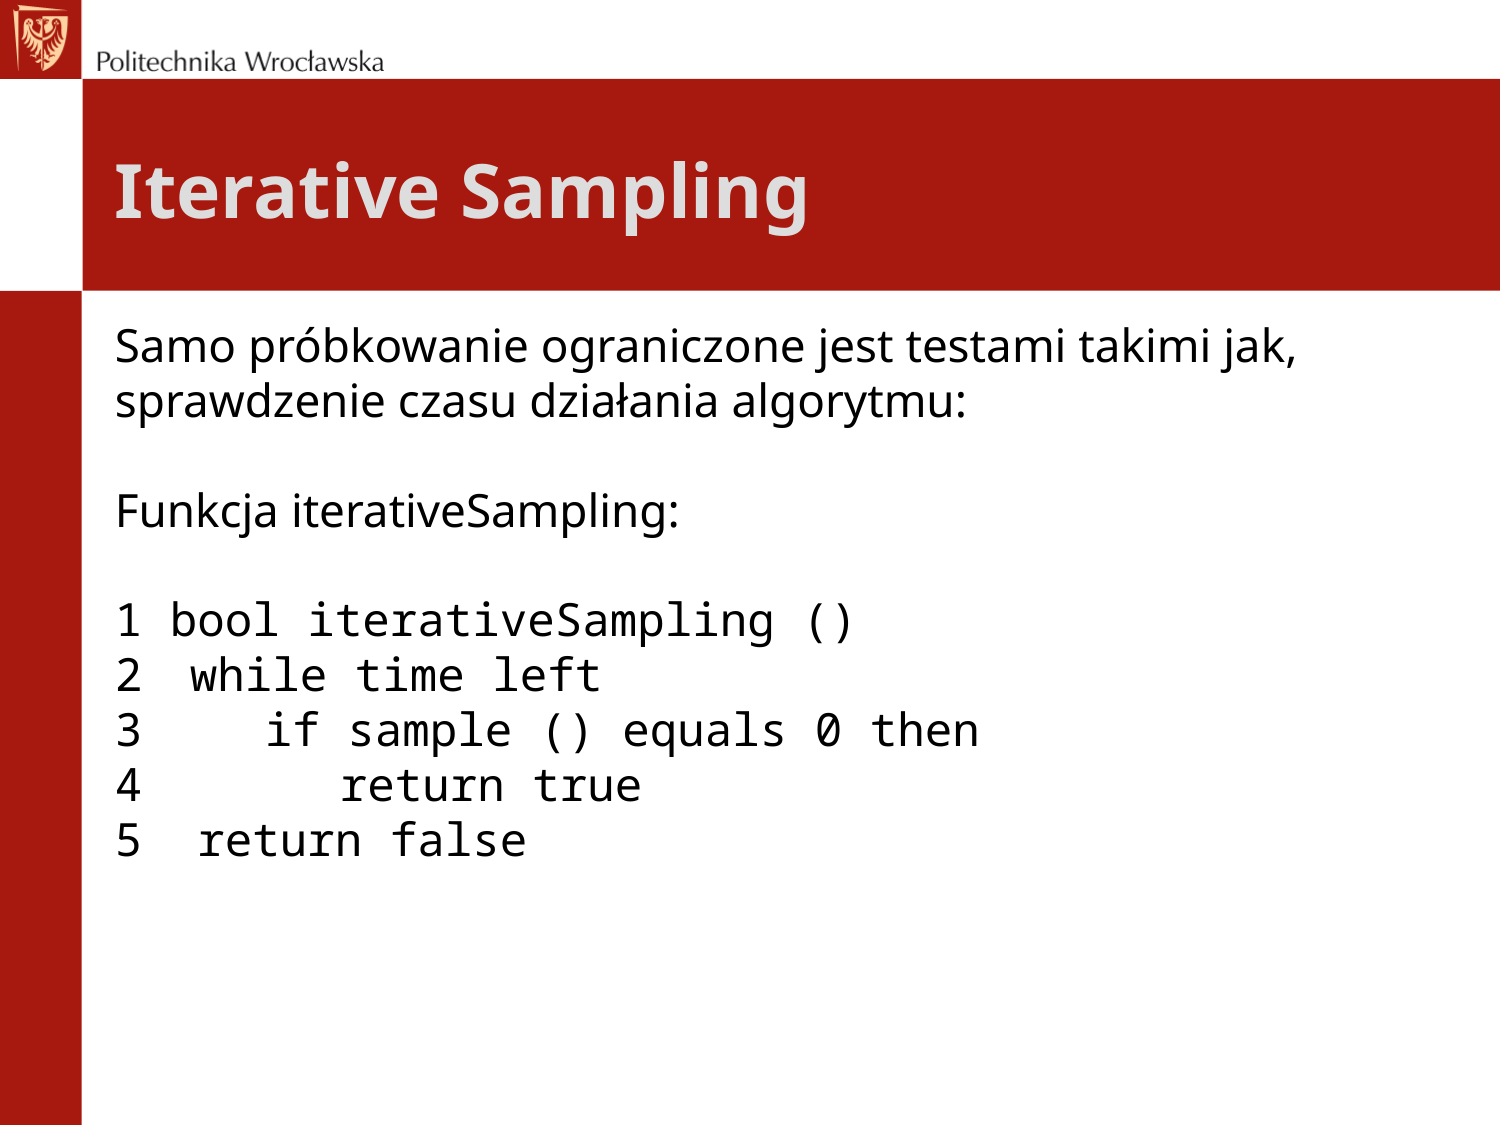

Iterative Sampling
Samo próbkowanie ograniczone jest testami takimi jak, sprawdzenie czasu działania algorytmu:
Funkcja iterativeSampling:
1 bool iterativeSampling ()
2 	while time left
3 		if sample () equals 0 then
4 			return true
5 return false